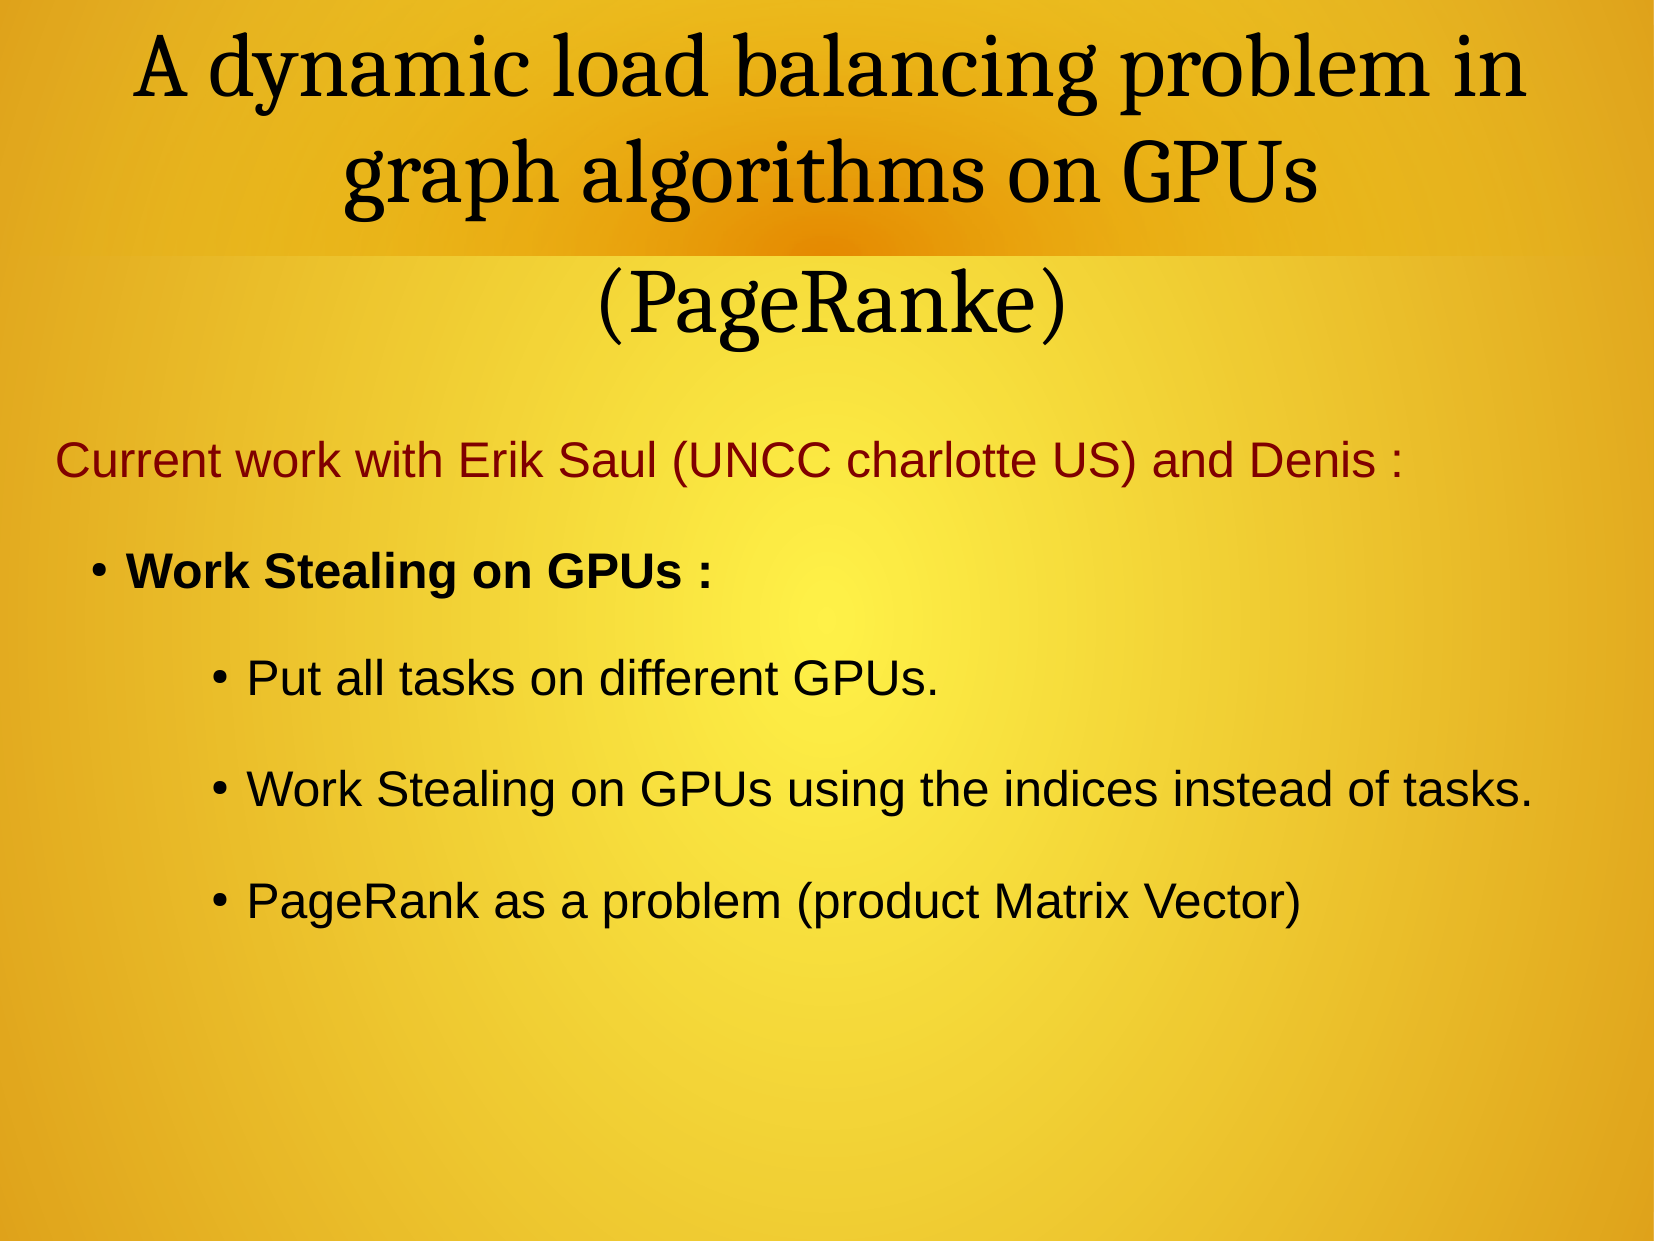

A dynamic load balancing problem in graph algorithms on GPUs
(PageRanke)
Current work with Erik Saul (UNCC charlotte US) and Denis :
Work Stealing on GPUs :
Put all tasks on different GPUs.
Work Stealing on GPUs using the indices instead of tasks.
PageRank as a problem (product Matrix Vector)